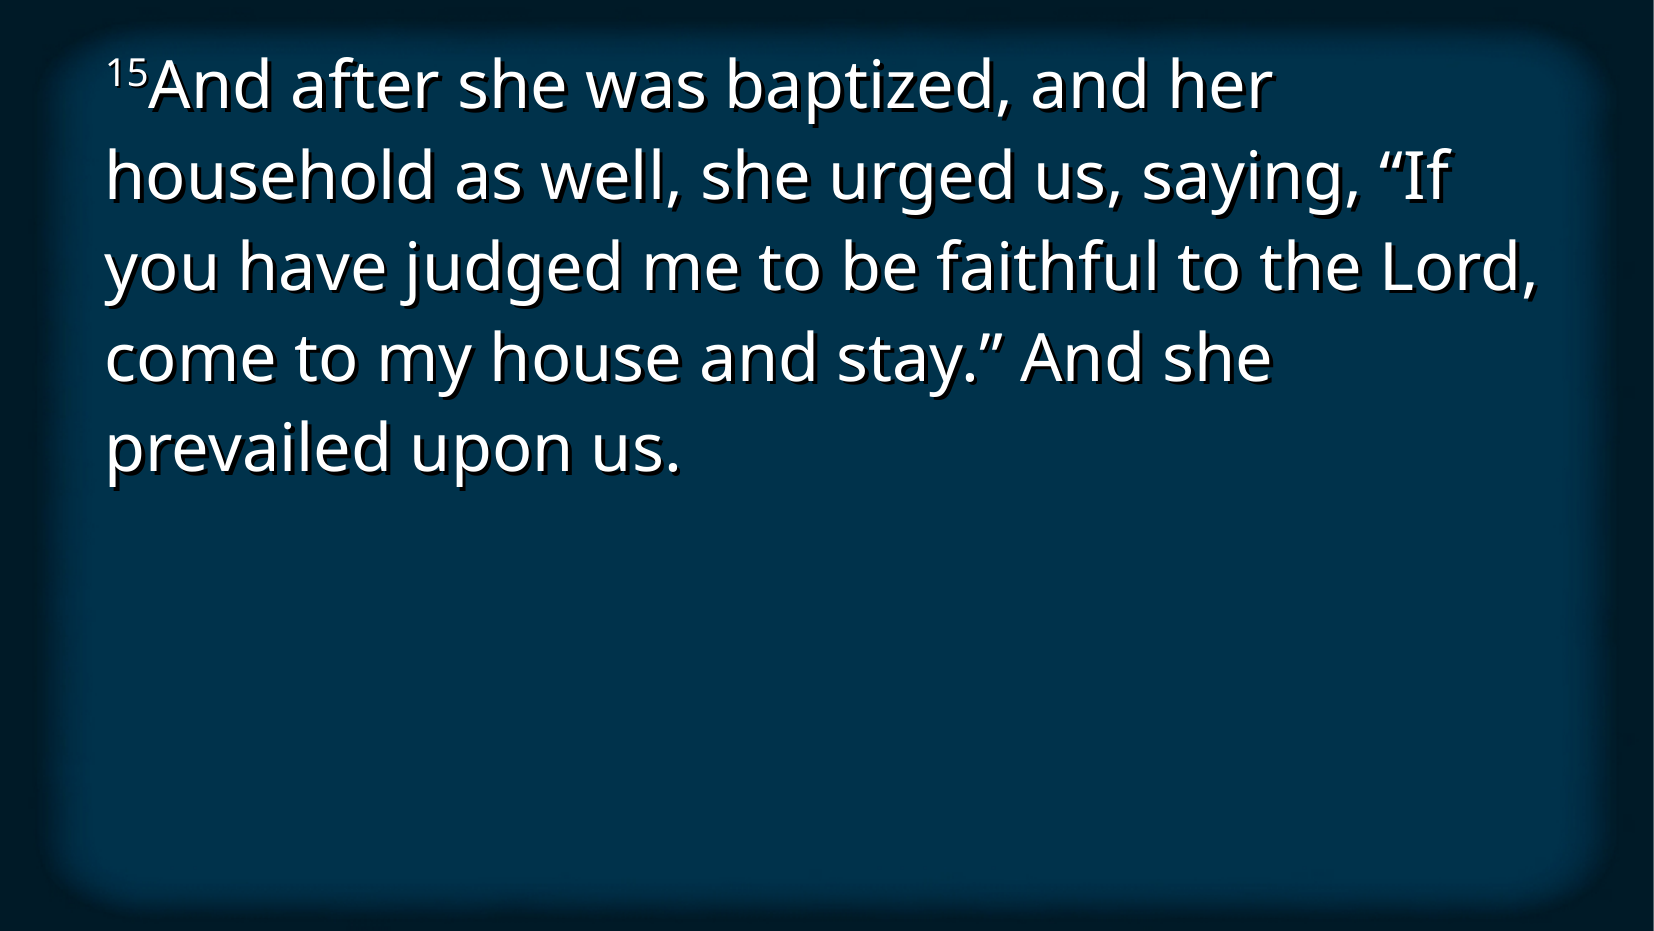

15And after she was baptized, and her household as well, she urged us, saying, “If you have judged me to be faithful to the Lord, come to my house and stay.” And she prevailed upon us.